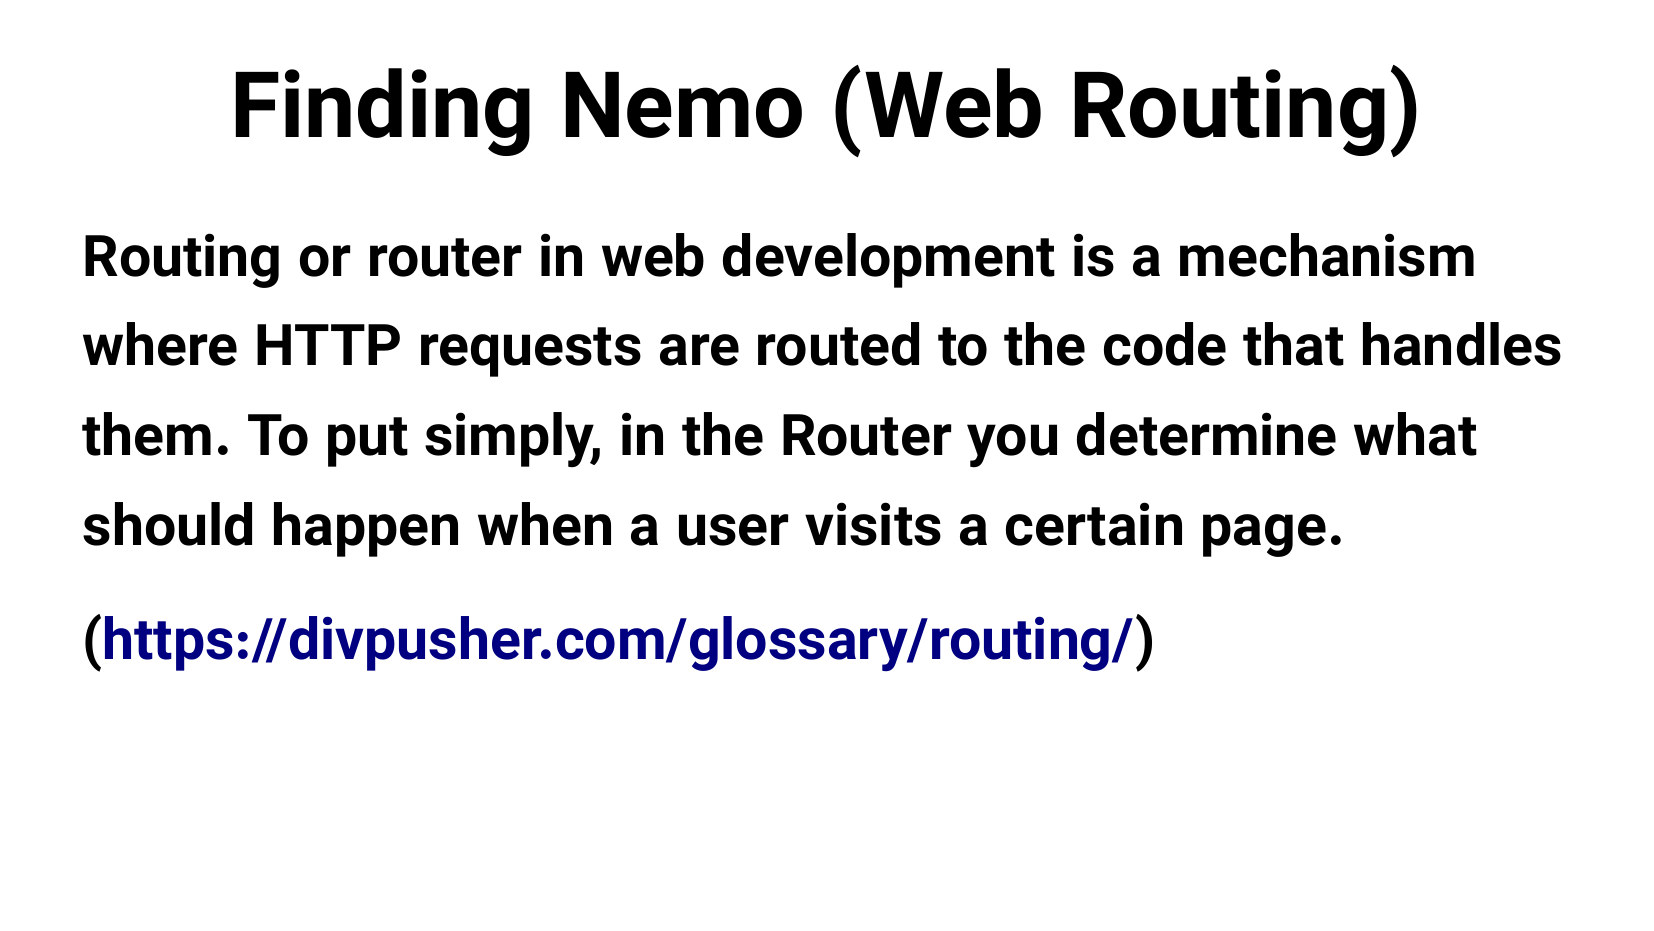

# Finding Nemo (Web Routing)
Routing or router in web development is a mechanism where HTTP requests are routed to the code that handles them. To put simply, in the Router you determine what should happen when a user visits a certain page.
(https://divpusher.com/glossary/routing/)